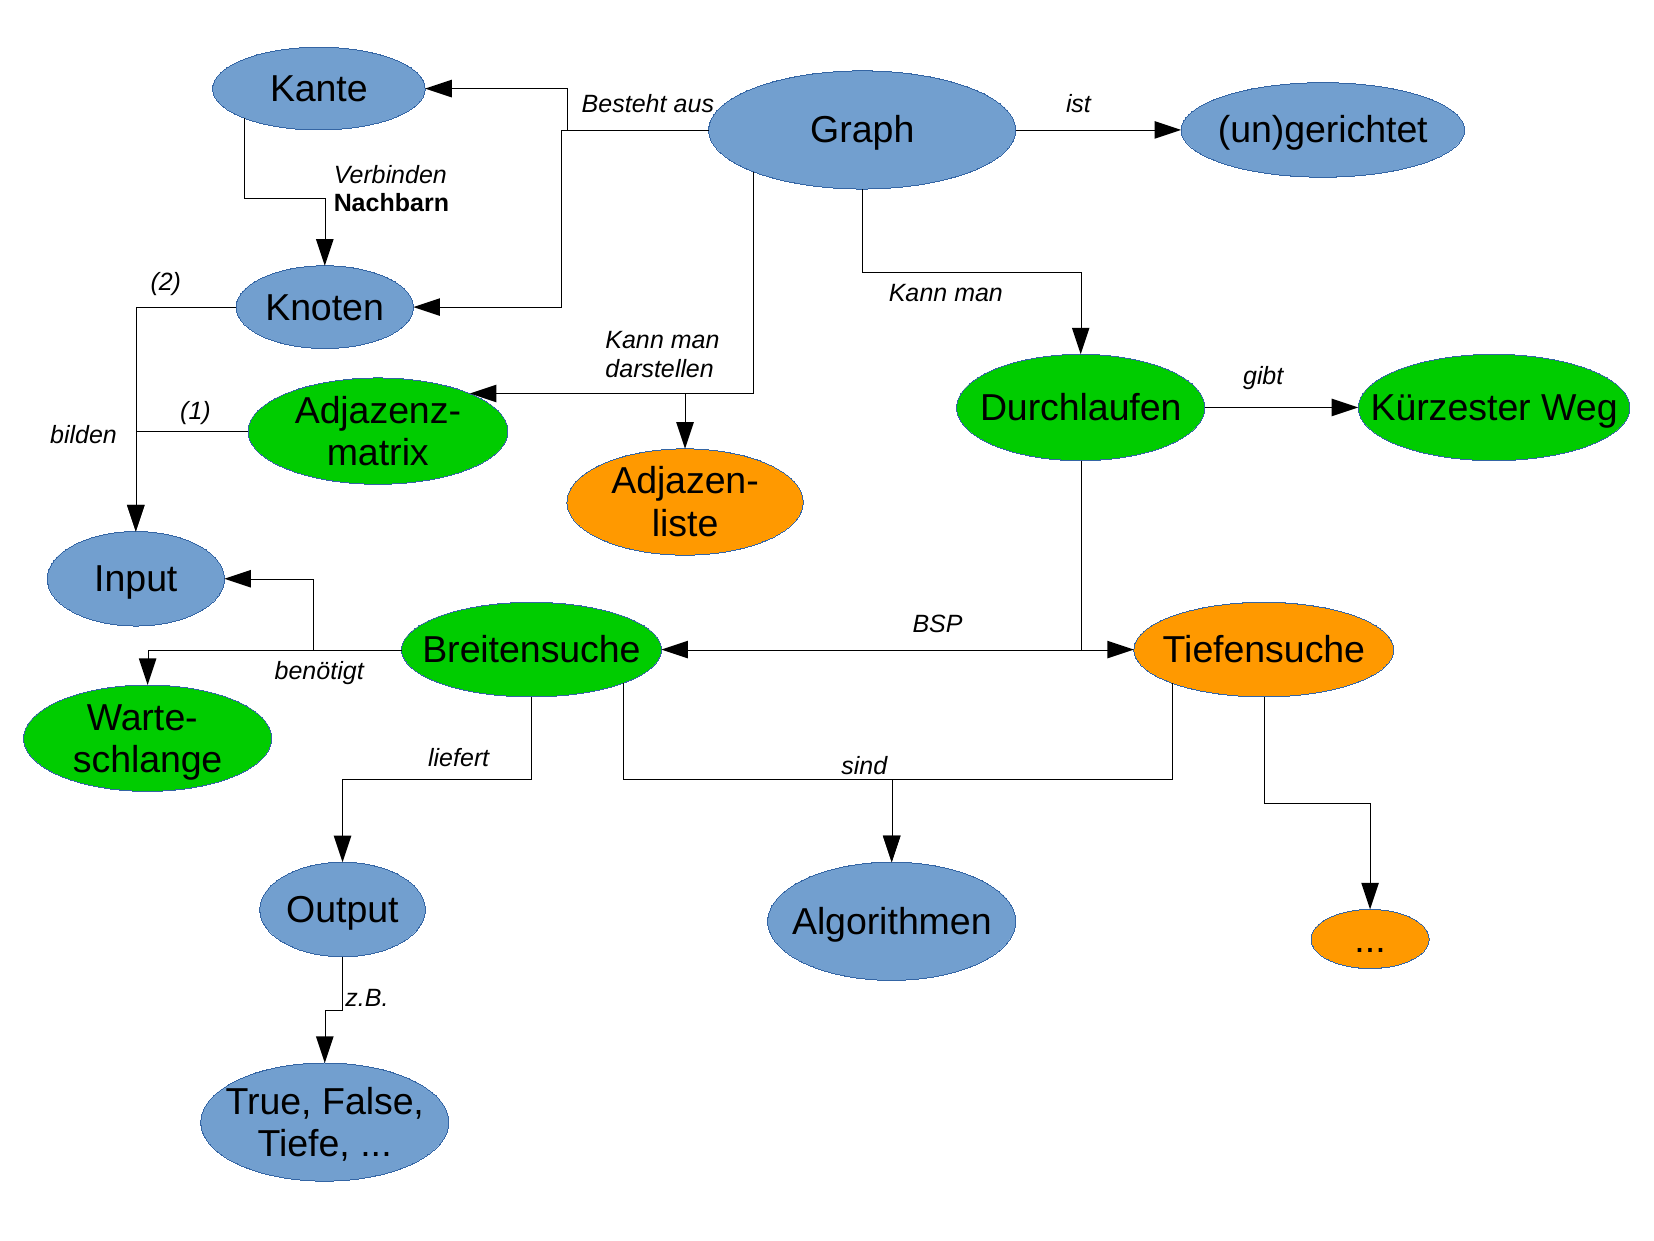

Kante
Graph
Besteht aus
ist
(un)gerichtet
Verbinden
Nachbarn
(2)
Knoten
Kann man
Kann man darstellen
Durchlaufen
gibt
Kürzester Weg
Adjazenz-
matrix
(1)
bilden
Adjazen-
liste
Input
Breitensuche
BSP
Tiefensuche
benötigt
Warte-
schlange
liefert
sind
Output
Algorithmen
...
z.B.
True, False,
Tiefe, ...